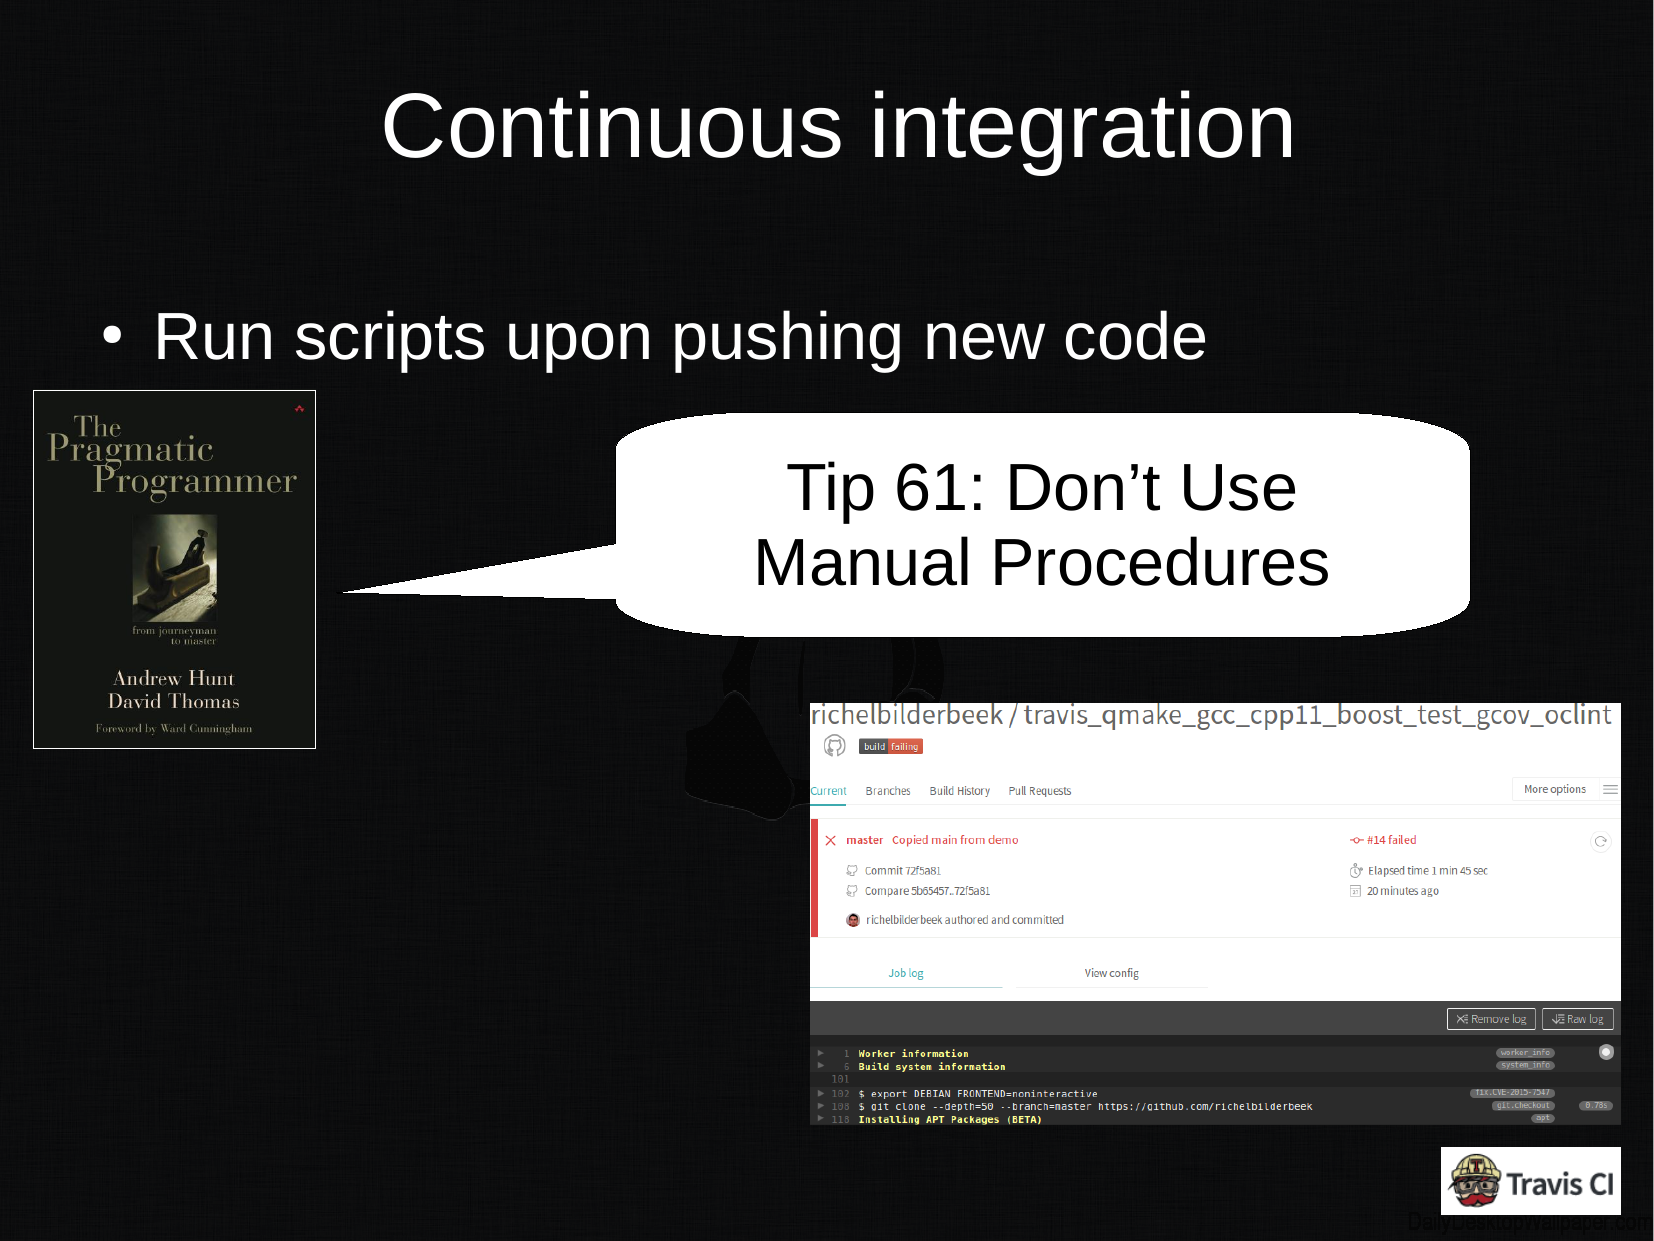

# Continuous integration
Run scripts upon pushing new code
Tip 61: Don’t Use
Manual Procedures